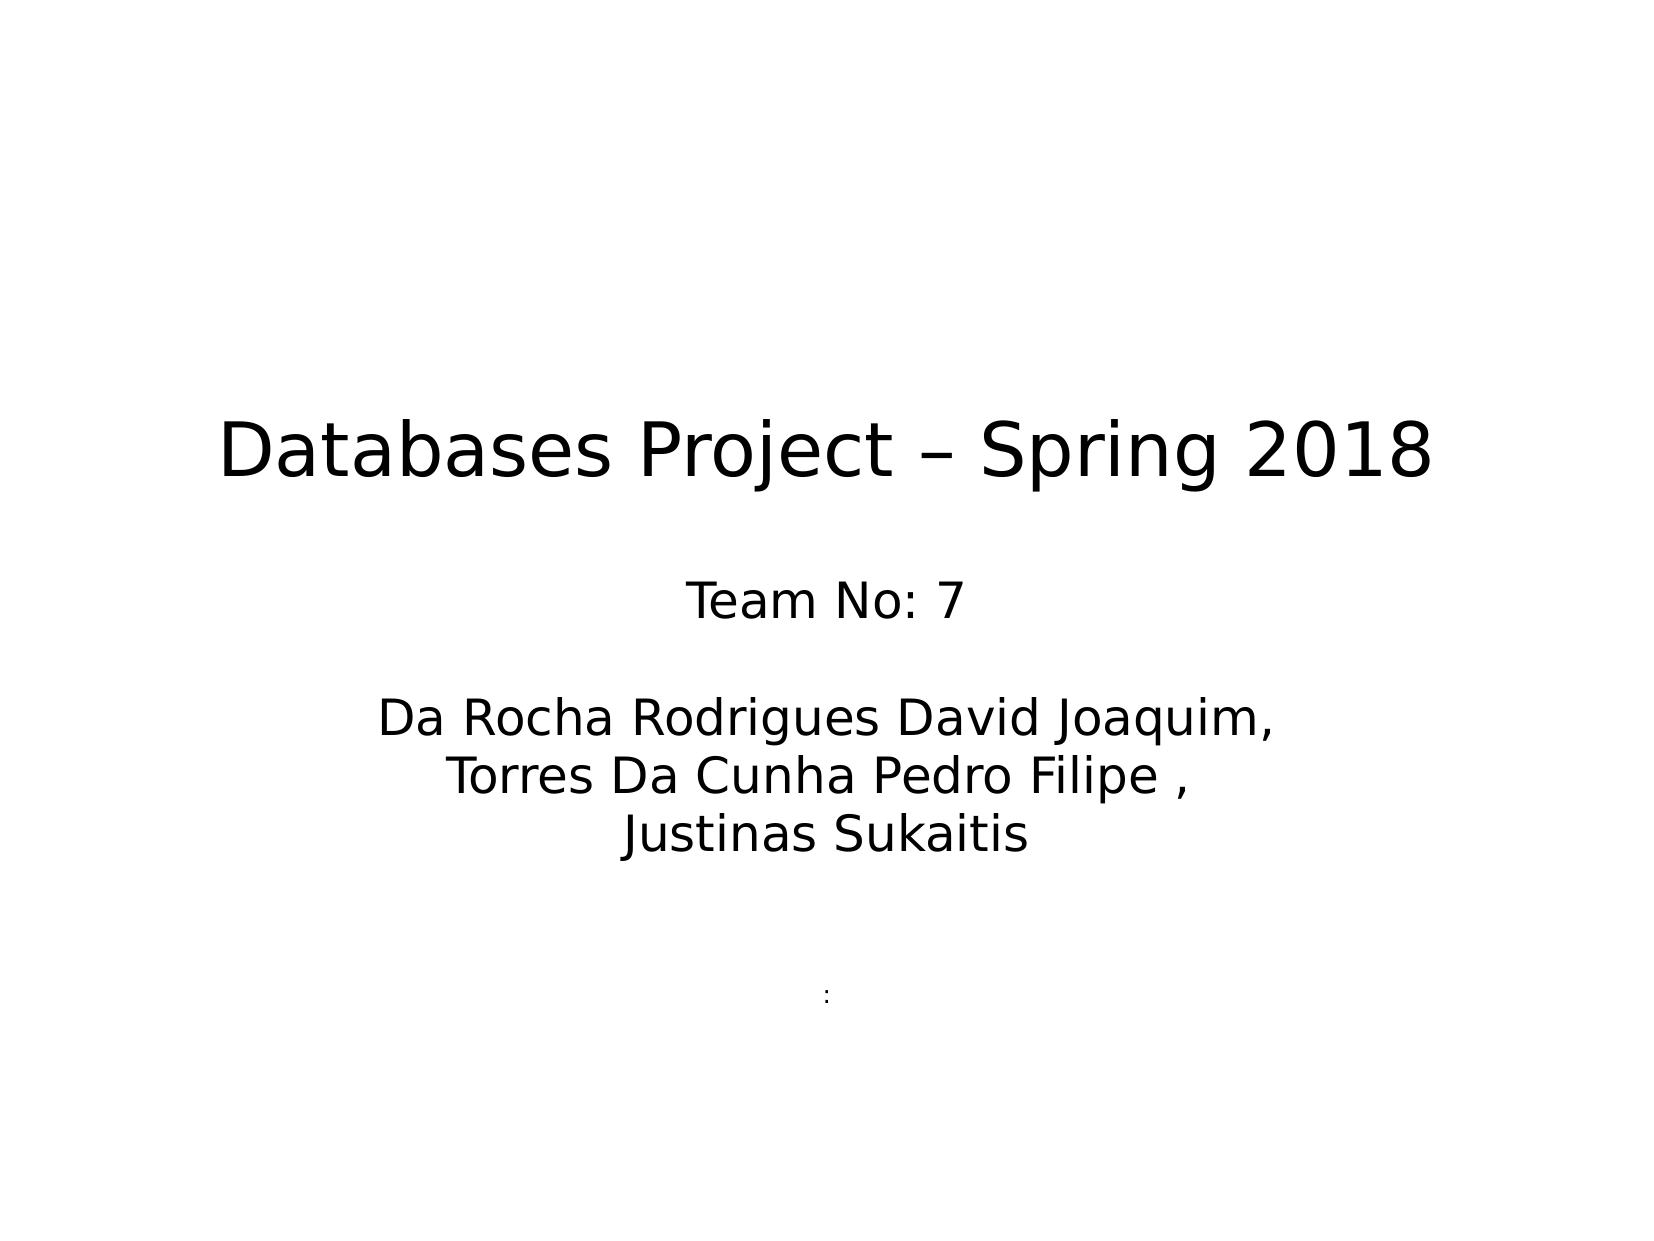

# Databases Project – Spring 2018
Team No: 7
Da Rocha Rodrigues David Joaquim,
Torres Da Cunha Pedro Filipe ,
Justinas Sukaitis
: